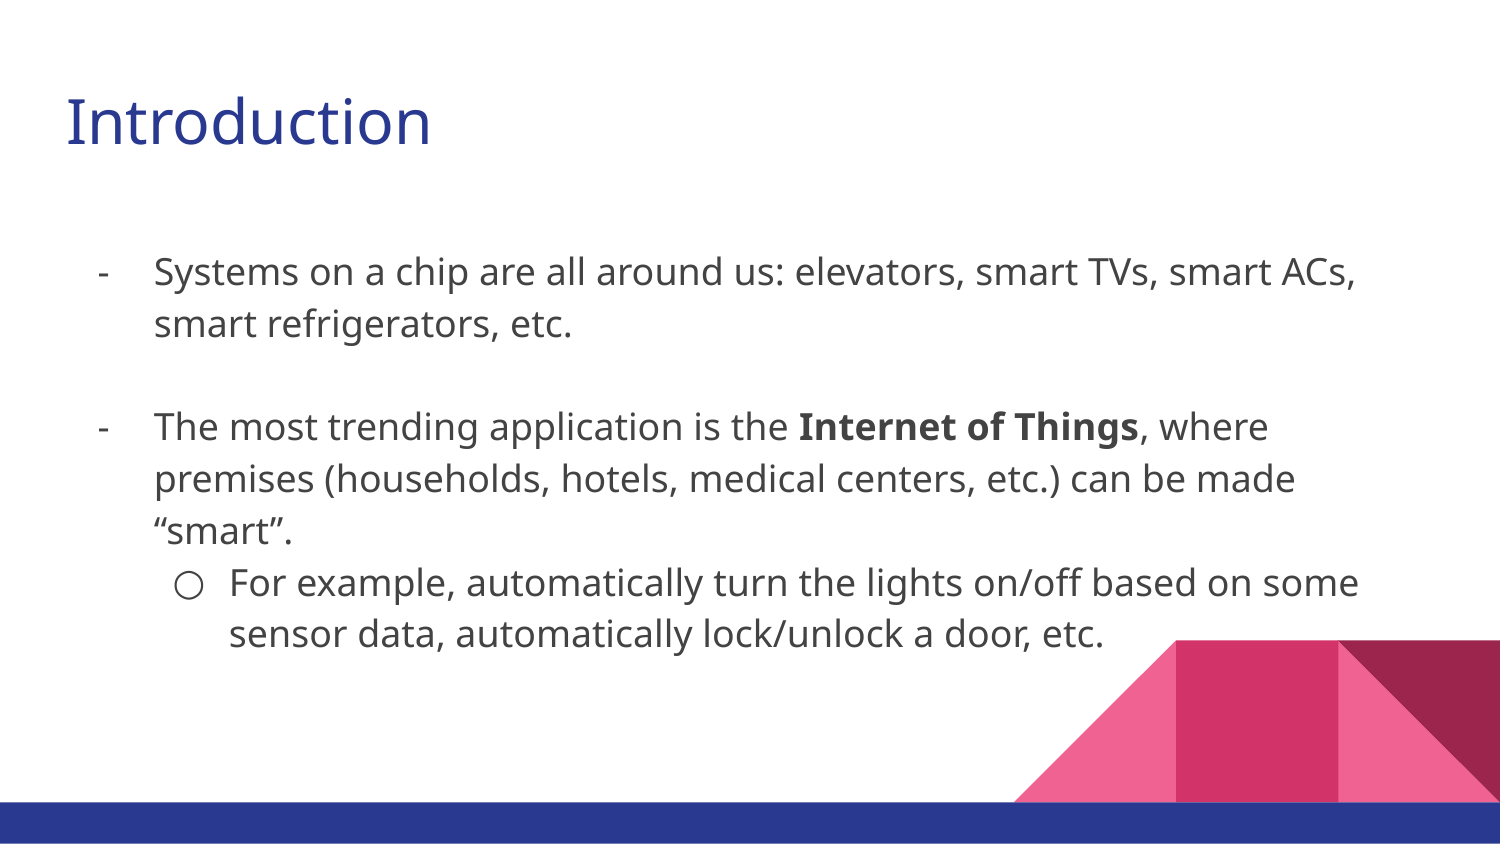

Introduction
Systems on a chip are all around us: elevators, smart TVs, smart ACs, smart refrigerators, etc.
The most trending application is the Internet of Things, where premises (households, hotels, medical centers, etc.) can be made “smart”.
For example, automatically turn the lights on/off based on some sensor data, automatically lock/unlock a door, etc.